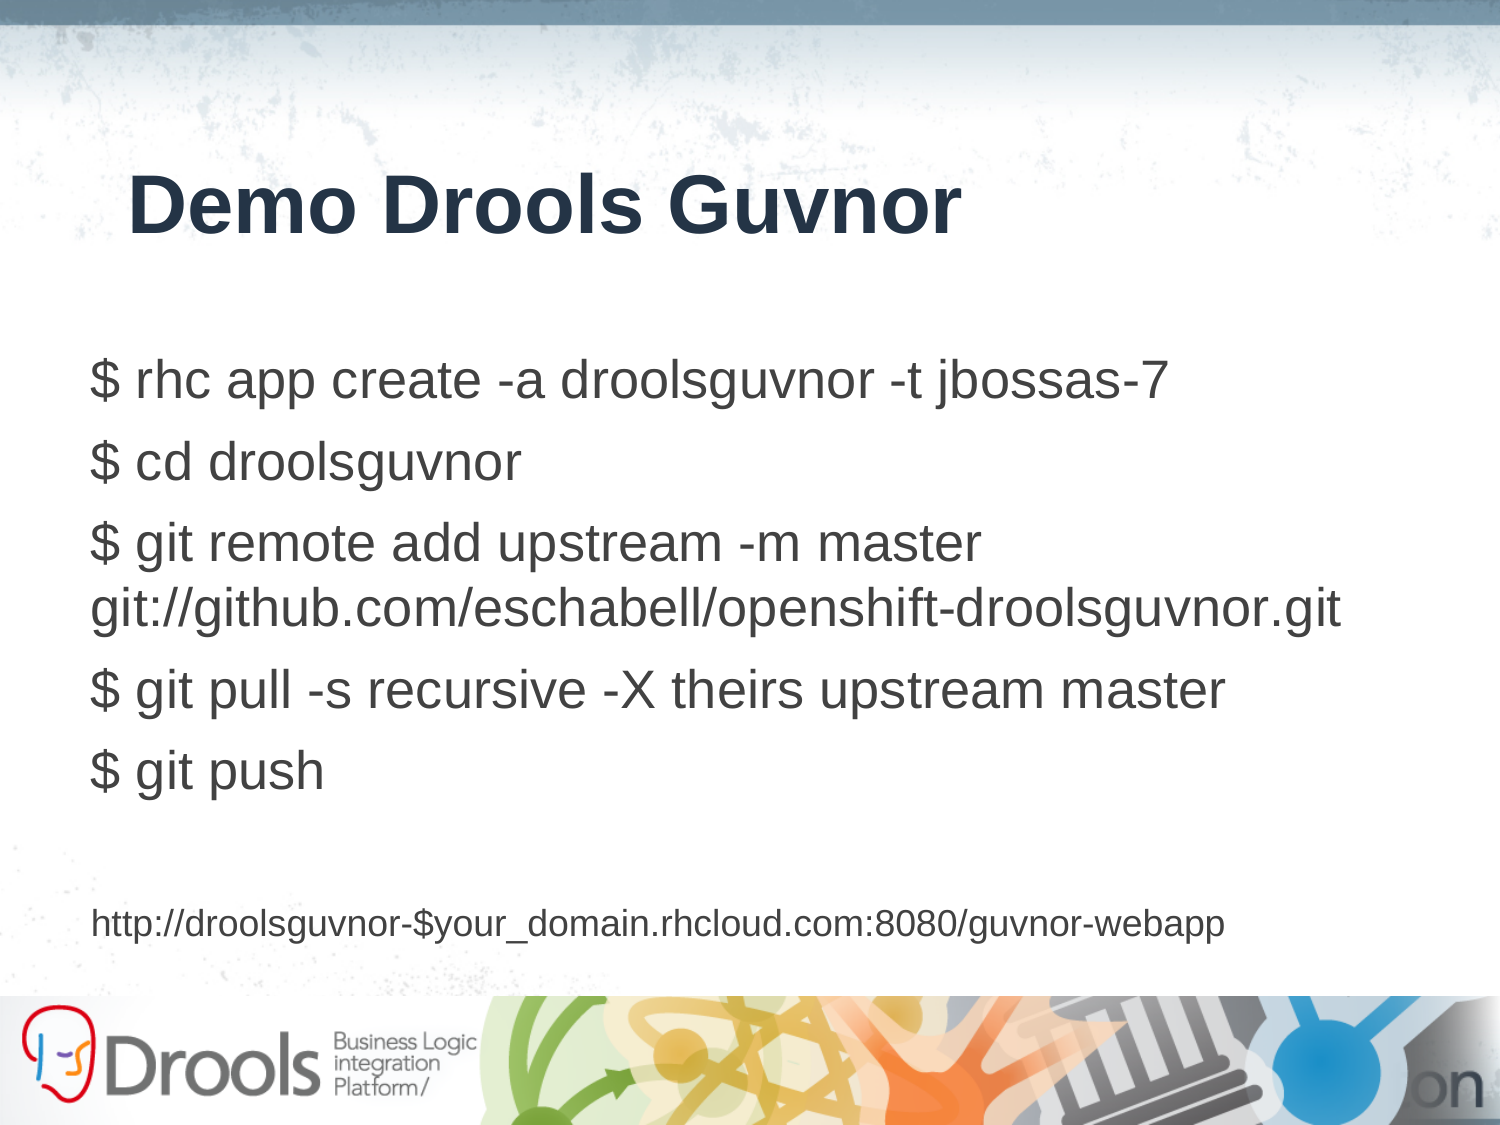

# Demo Drools Guvnor
$ rhc app create -a droolsguvnor -t jbossas-7
$ cd droolsguvnor
$ git remote add upstream -m master git://github.com/eschabell/openshift-droolsguvnor.git
$ git pull -s recursive -X theirs upstream master
$ git push
http://droolsguvnor-$your_domain.rhcloud.com:8080/guvnor-webapp